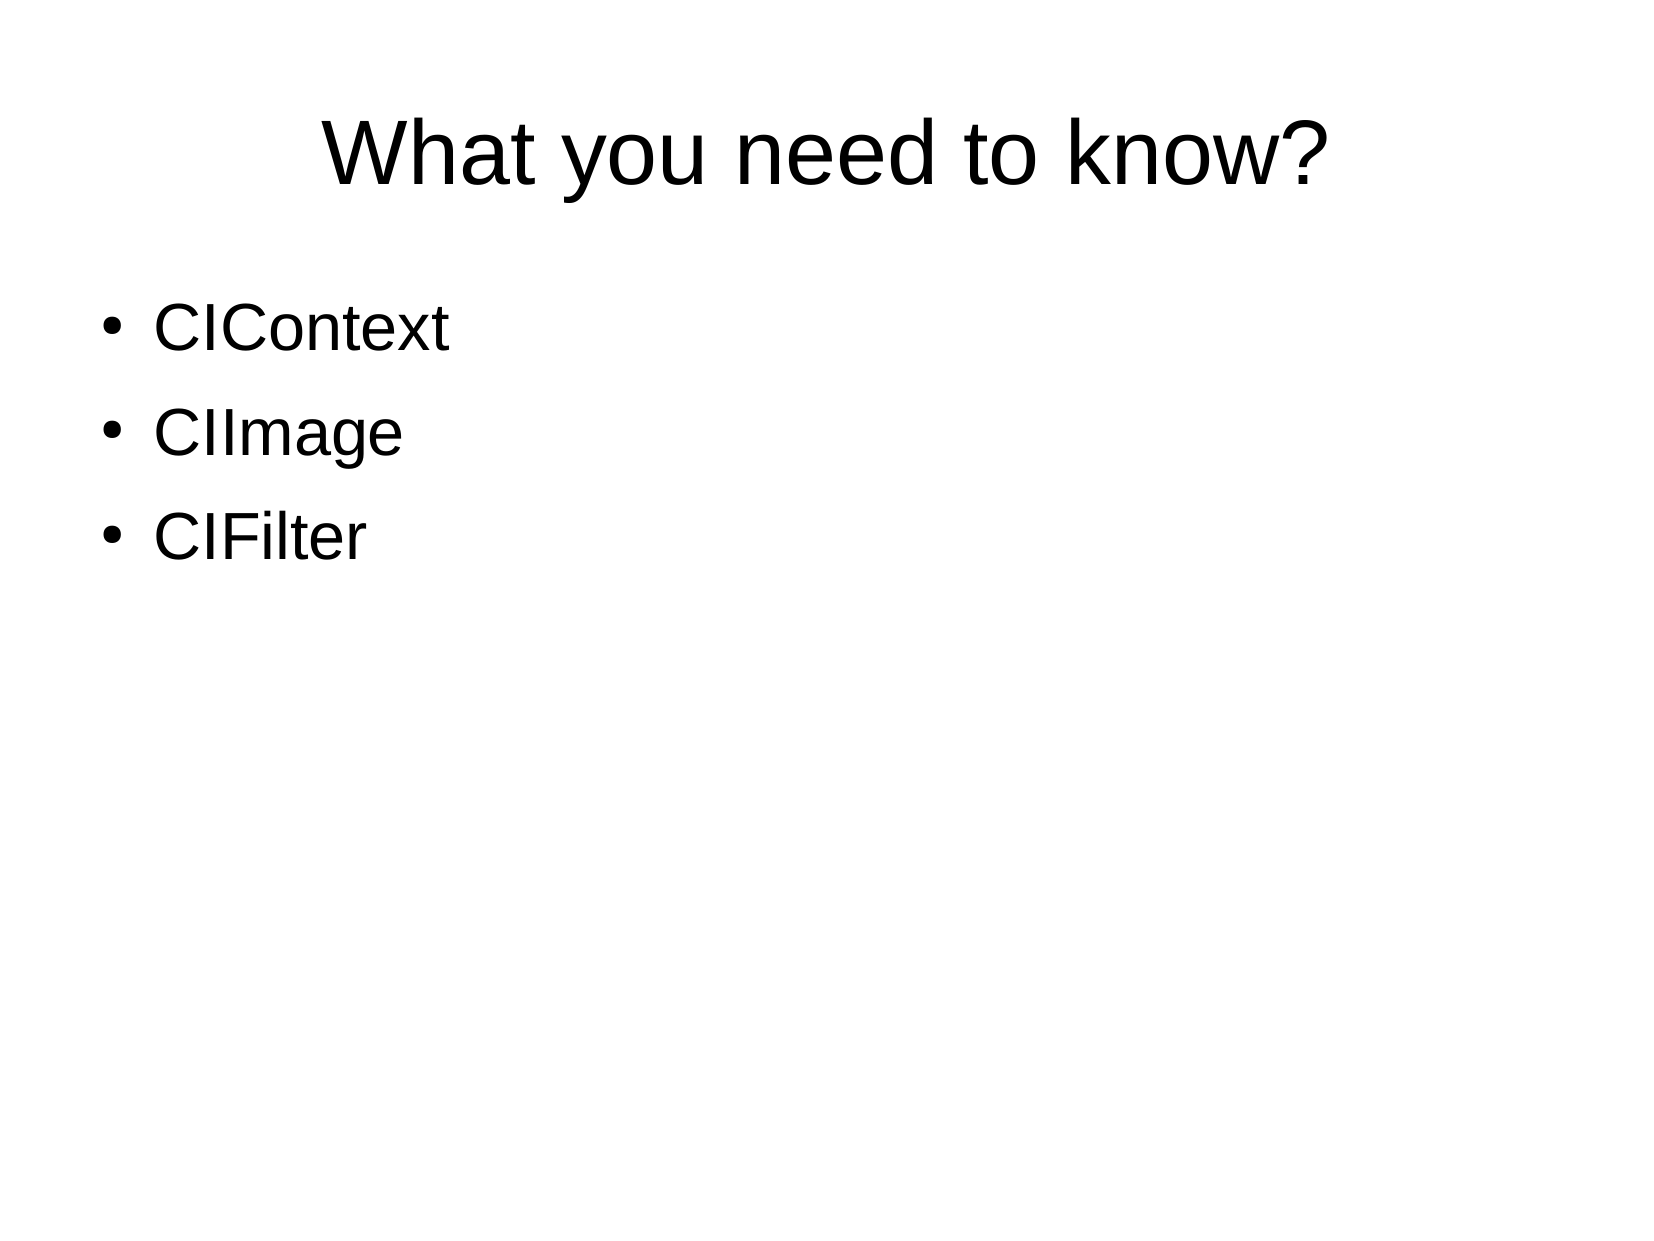

# What you need to know?
CIContext
CIImage
CIFilter